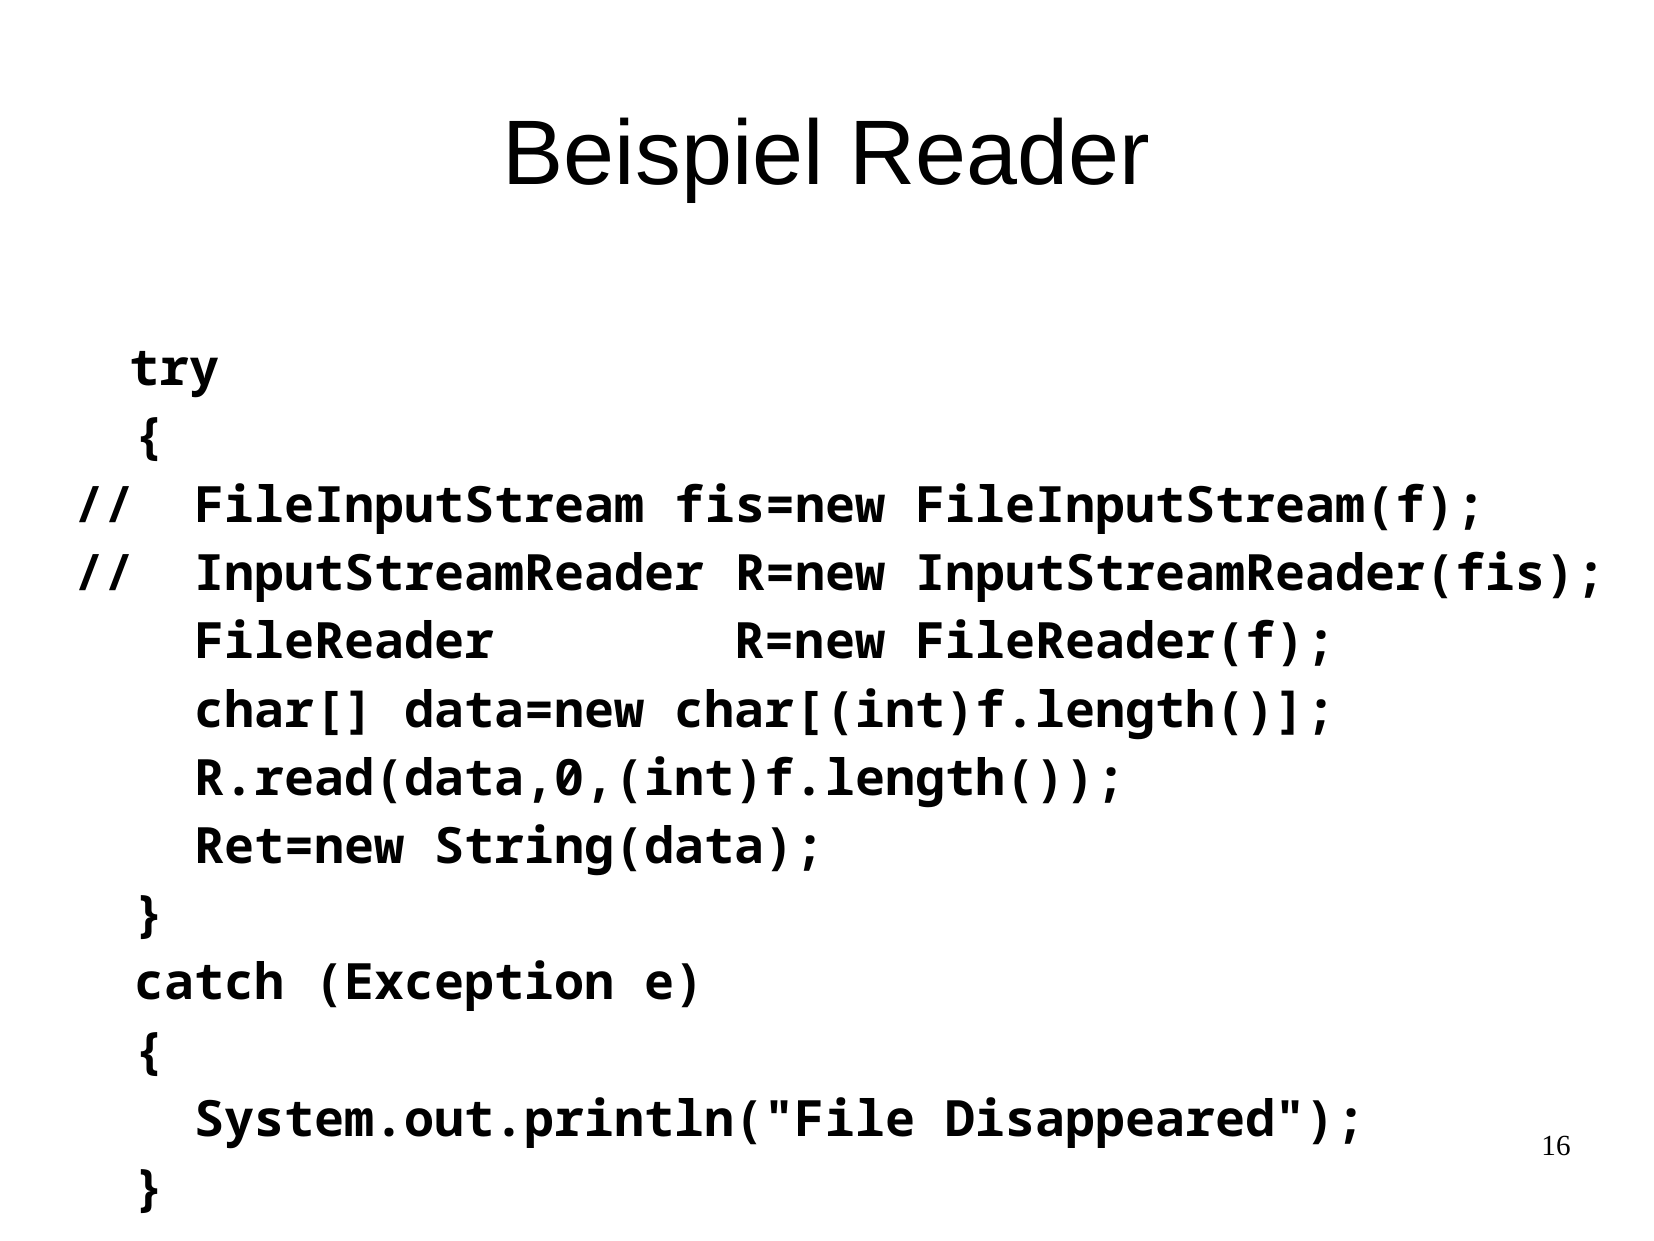

# Beispiel Reader
 try
 {
 // FileInputStream fis=new FileInputStream(f);
 // InputStreamReader R=new InputStreamReader(fis);
 FileReader R=new FileReader(f);
 char[] data=new char[(int)f.length()];
 R.read(data,0,(int)f.length());
 Ret=new String(data);
 }
 catch (Exception e)
 {
 System.out.println("File Disappeared");
 }
16